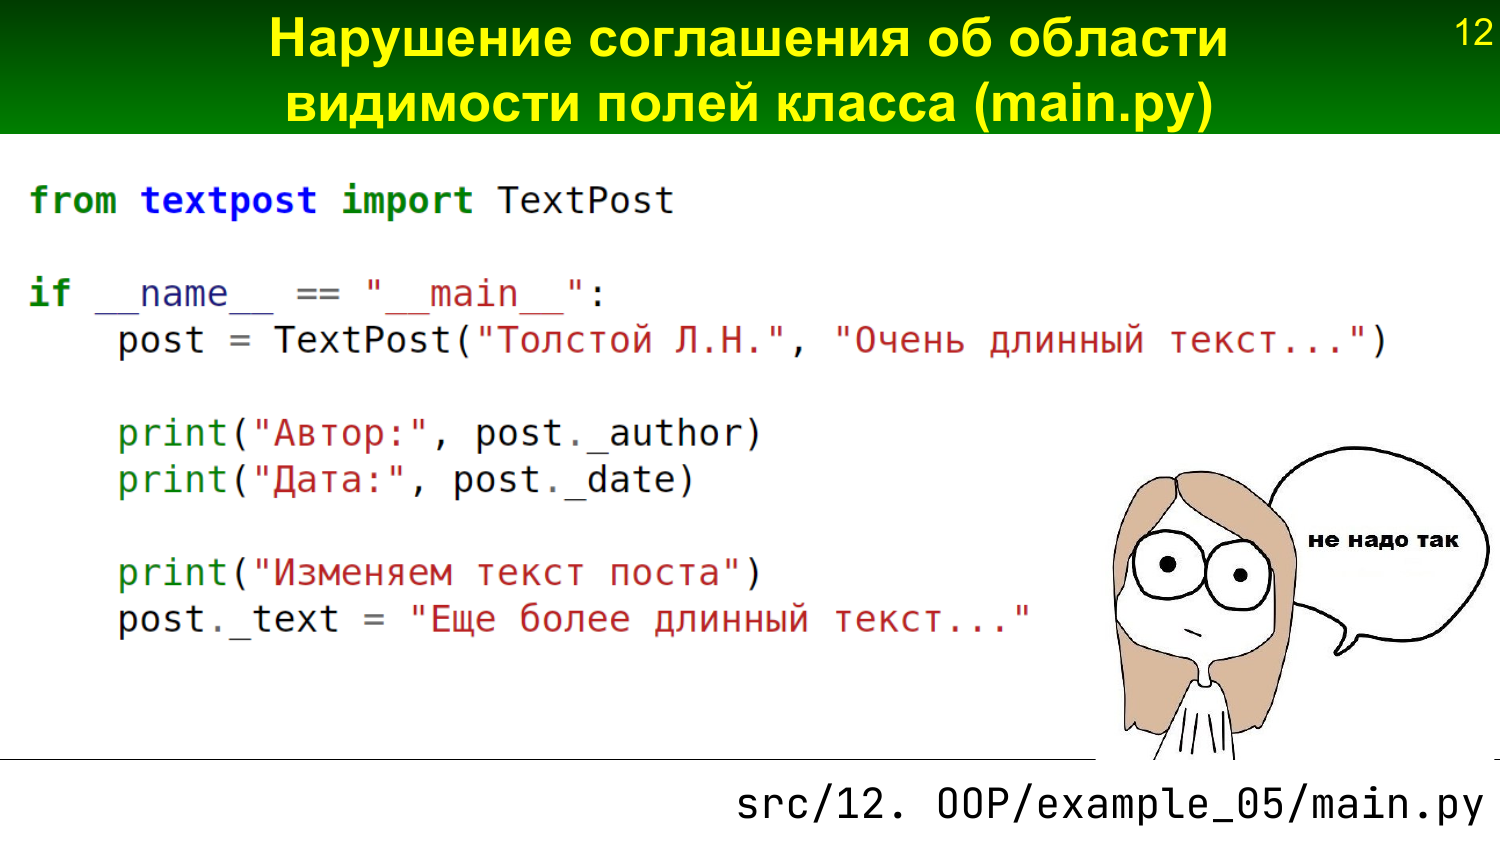

# Нарушение соглашения об области видимости полей класса (main.py)
src/12. OOP/example_05/main.py